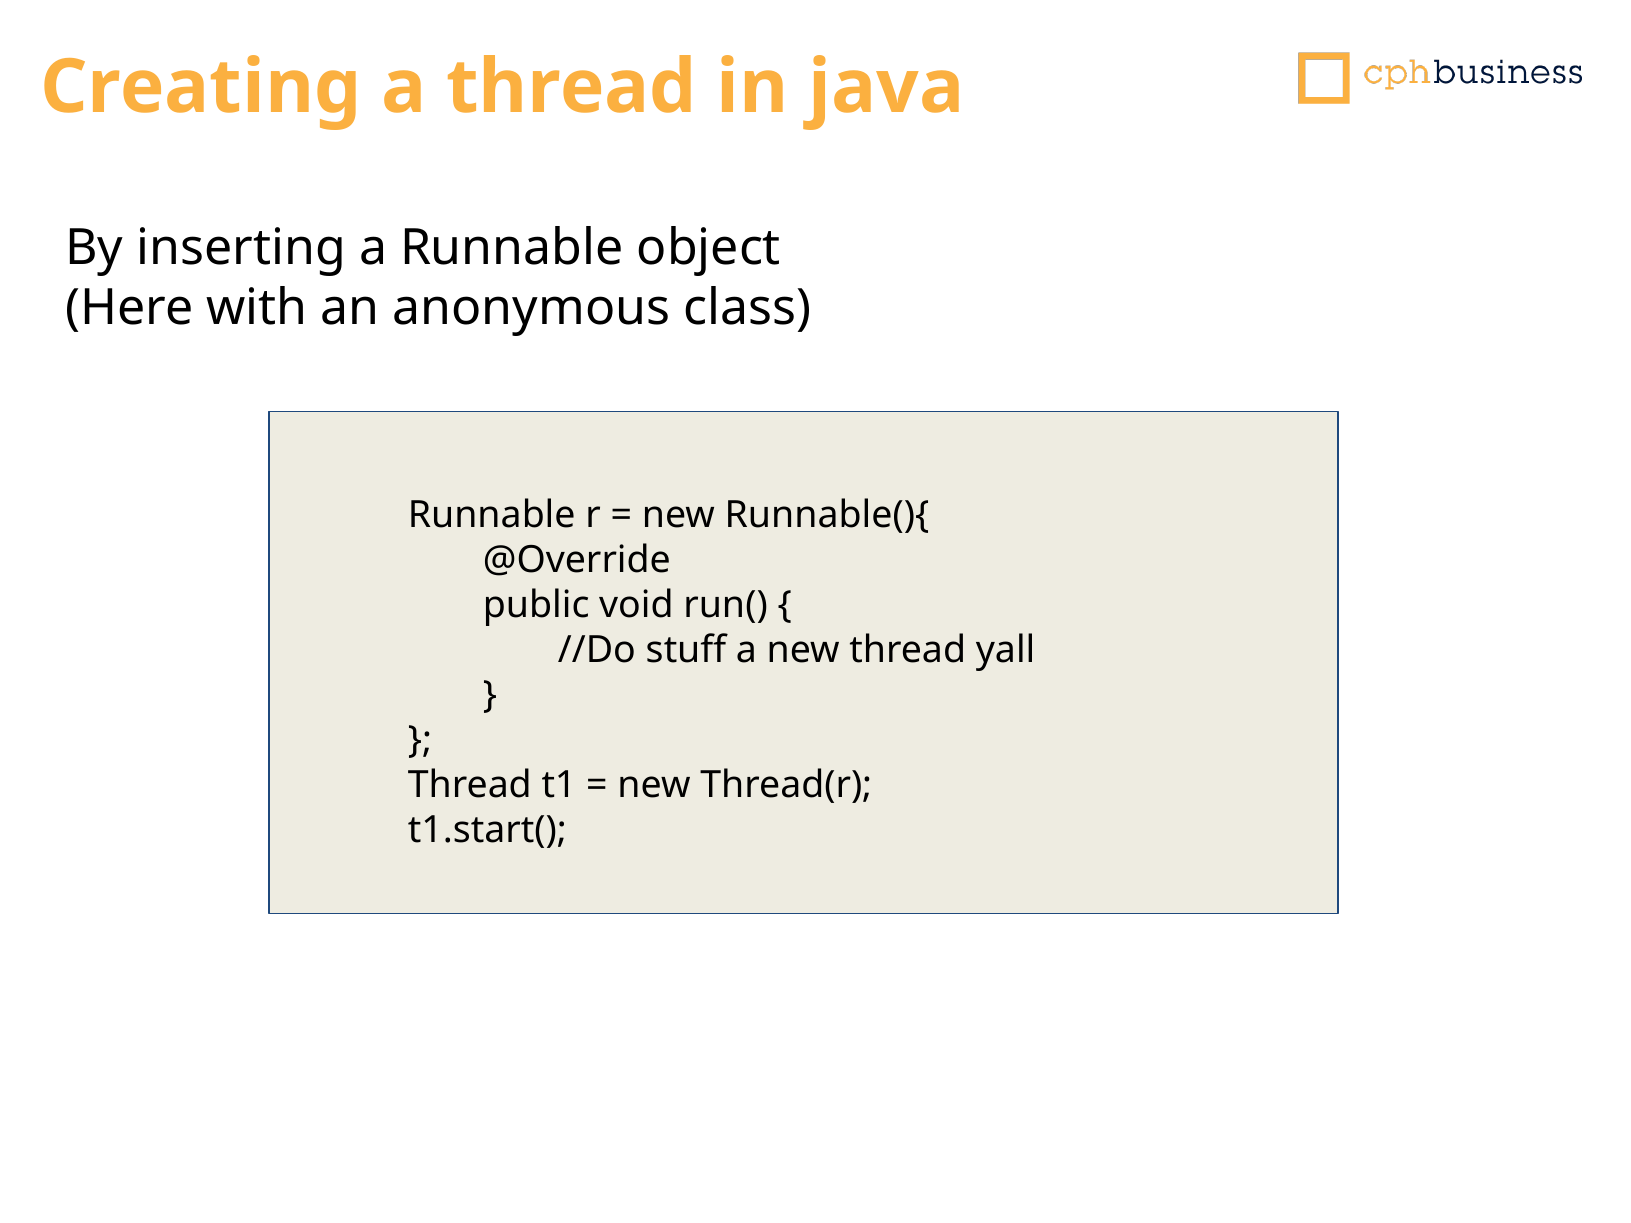

Creating a thread in java
By inserting a Runnable object
(Here with an anonymous class)
Runnable r = new Runnable(){
	@Override
	public void run() {
		//Do stuff a new thread yall
	}
};
Thread t1 = new Thread(r);
t1.start();